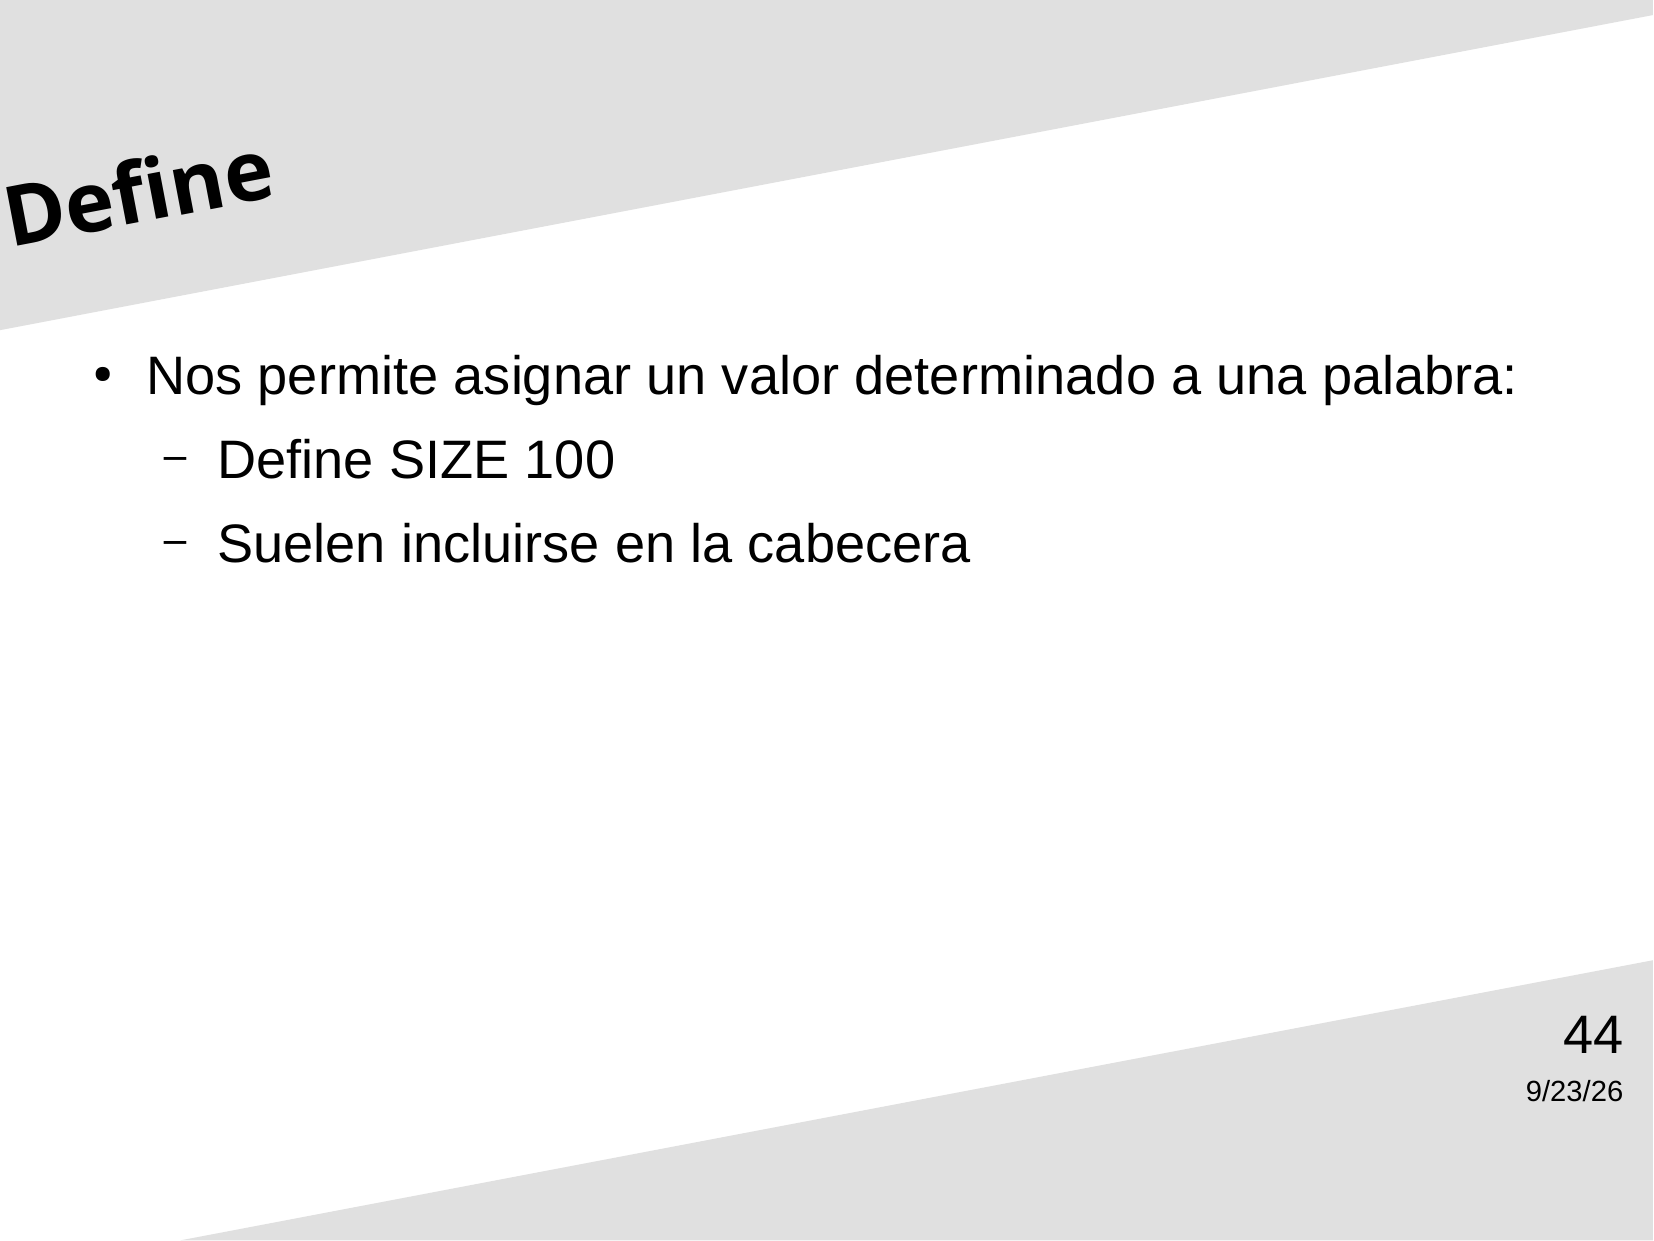

# Define
Nos permite asignar un valor determinado a una palabra:
Define SIZE 100
Suelen incluirse en la cabecera
44